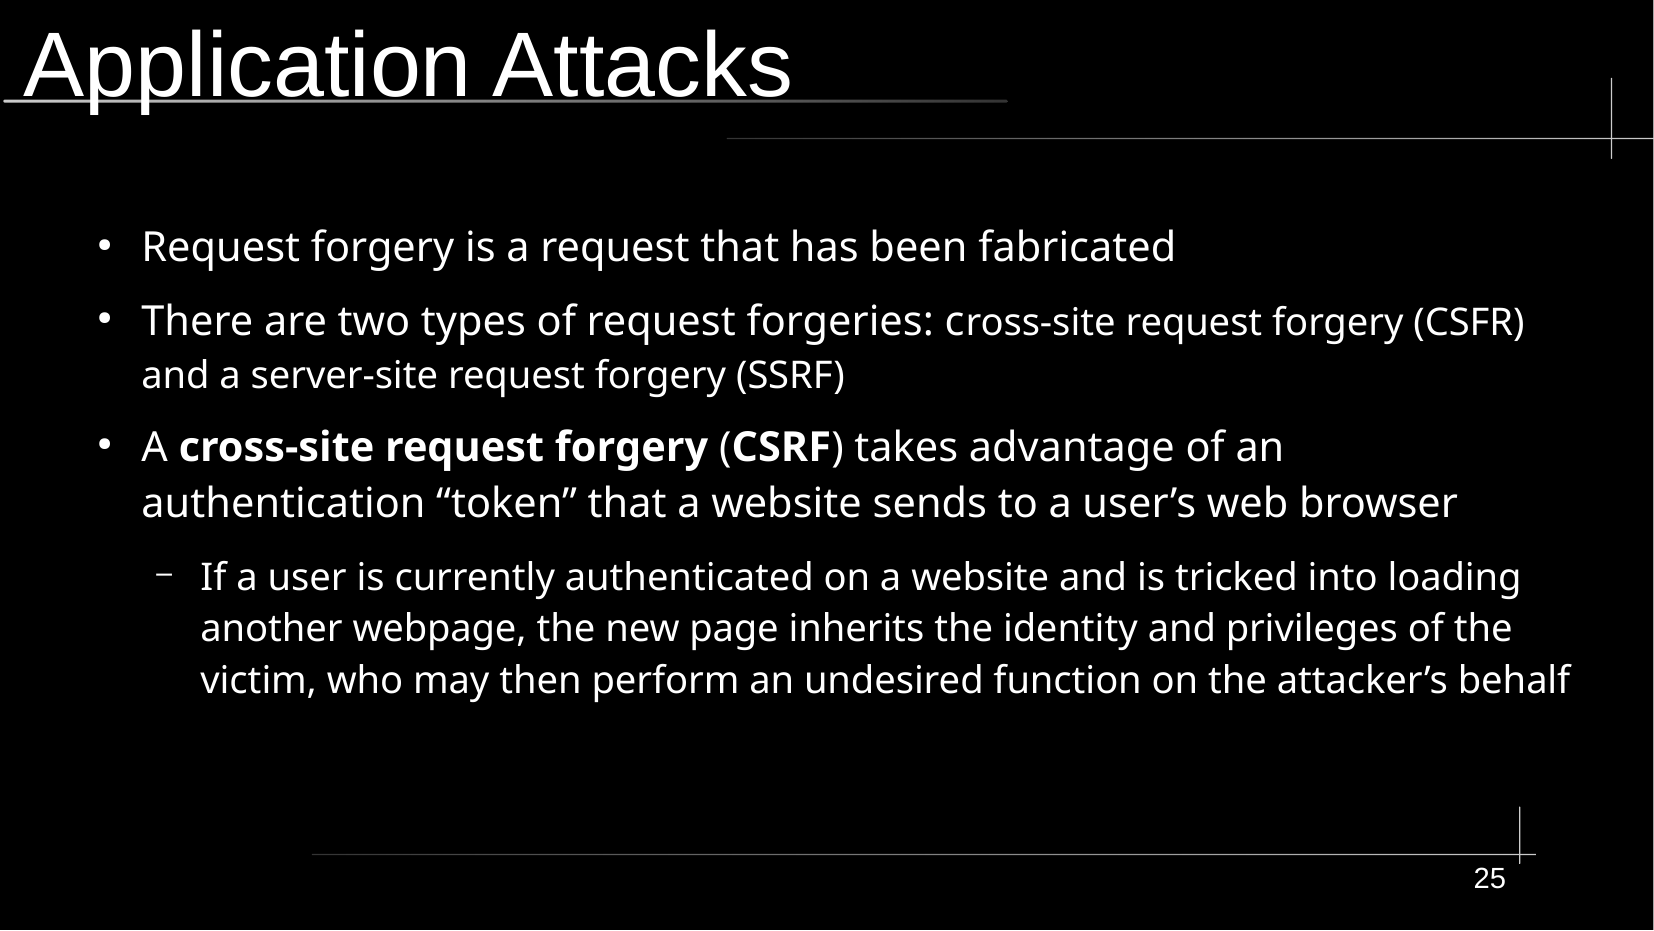

# Application Attacks
Request forgery is a request that has been fabricated
There are two types of request forgeries: cross-site request forgery (CSFR) and a server-site request forgery (SSRF)
A cross-site request forgery (CSRF) takes advantage of an authentication “token” that a website sends to a user’s web browser
If a user is currently authenticated on a website and is tricked into loading another webpage, the new page inherits the identity and privileges of the victim, who may then perform an undesired function on the attacker’s behalf
25